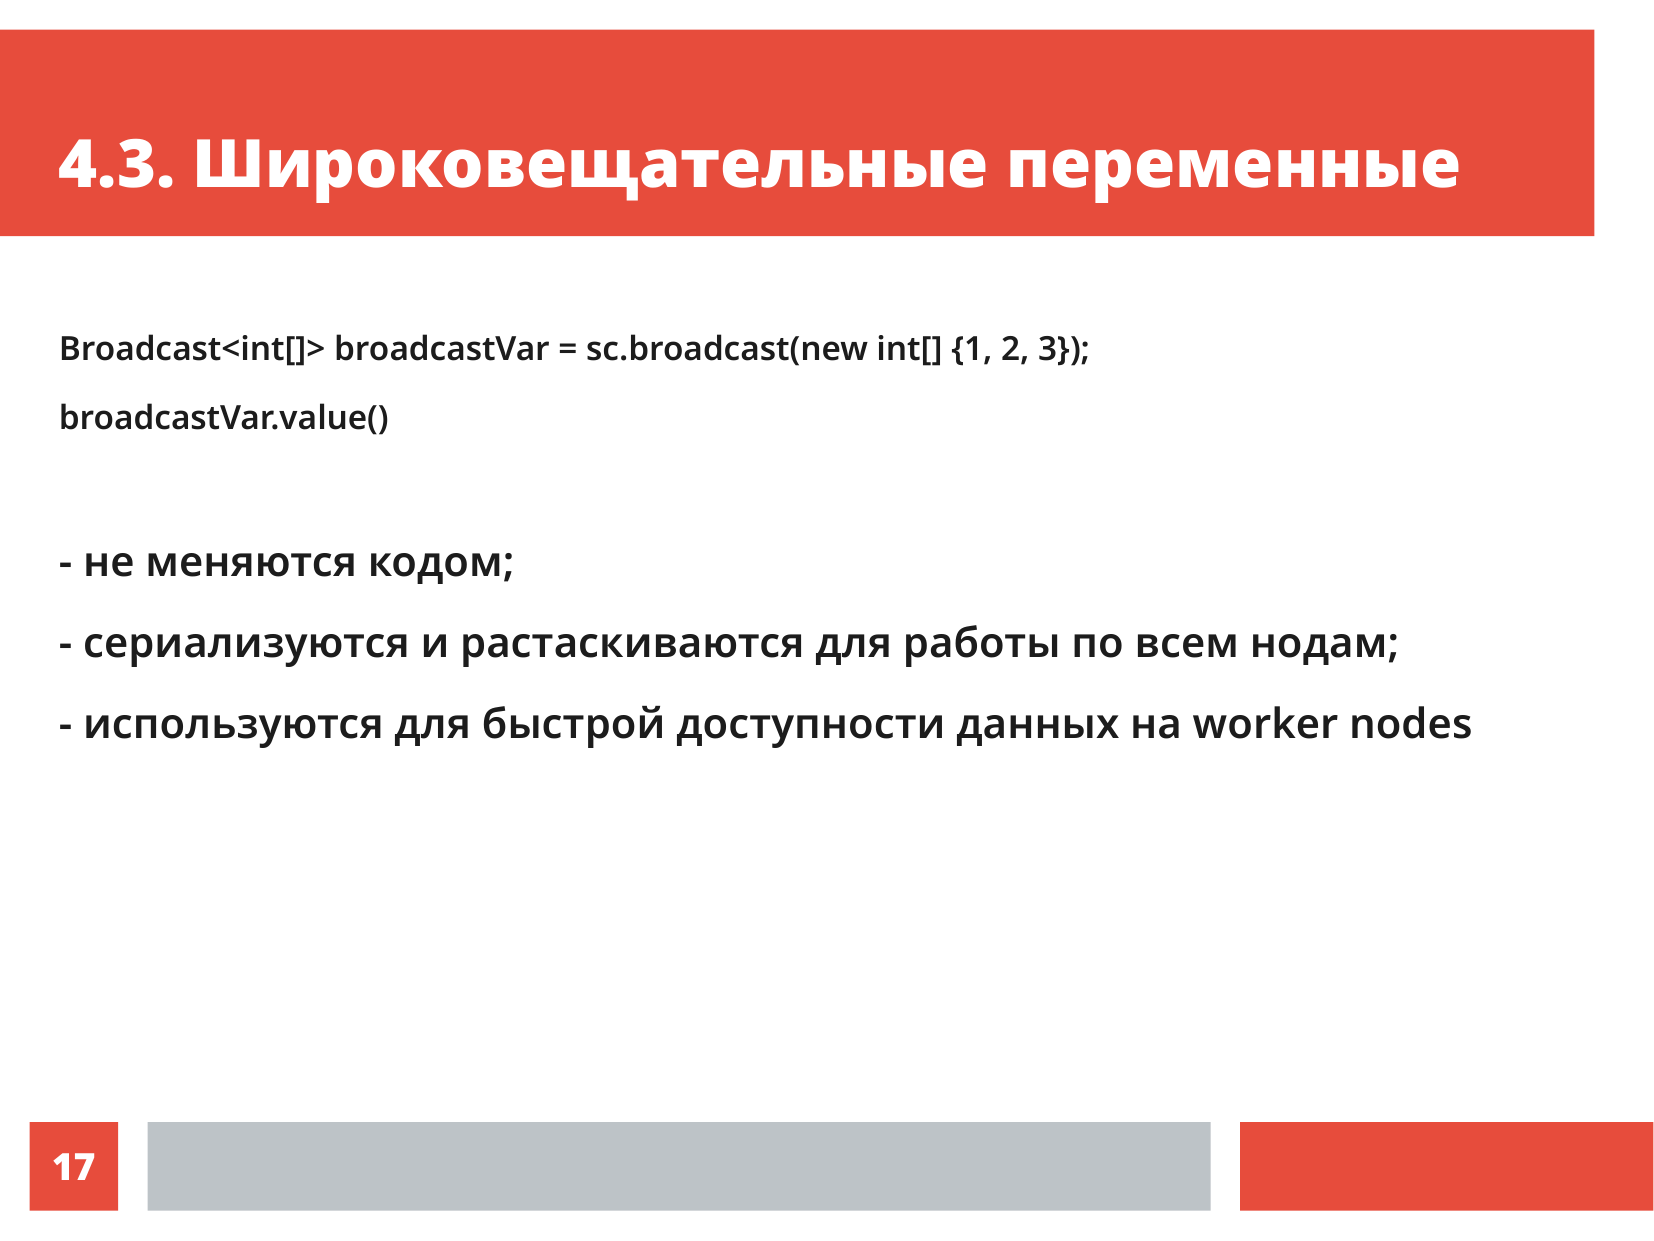

# 4.3. Широковещательные переменные
Broadcast<int[]> broadcastVar = sc.broadcast(new int[] {1, 2, 3});
broadcastVar.value()
- не меняются кодом;
- сериализуются и растаскиваются для работы по всем нодам;
- используются для быстрой доступности данных на worker nodes
17